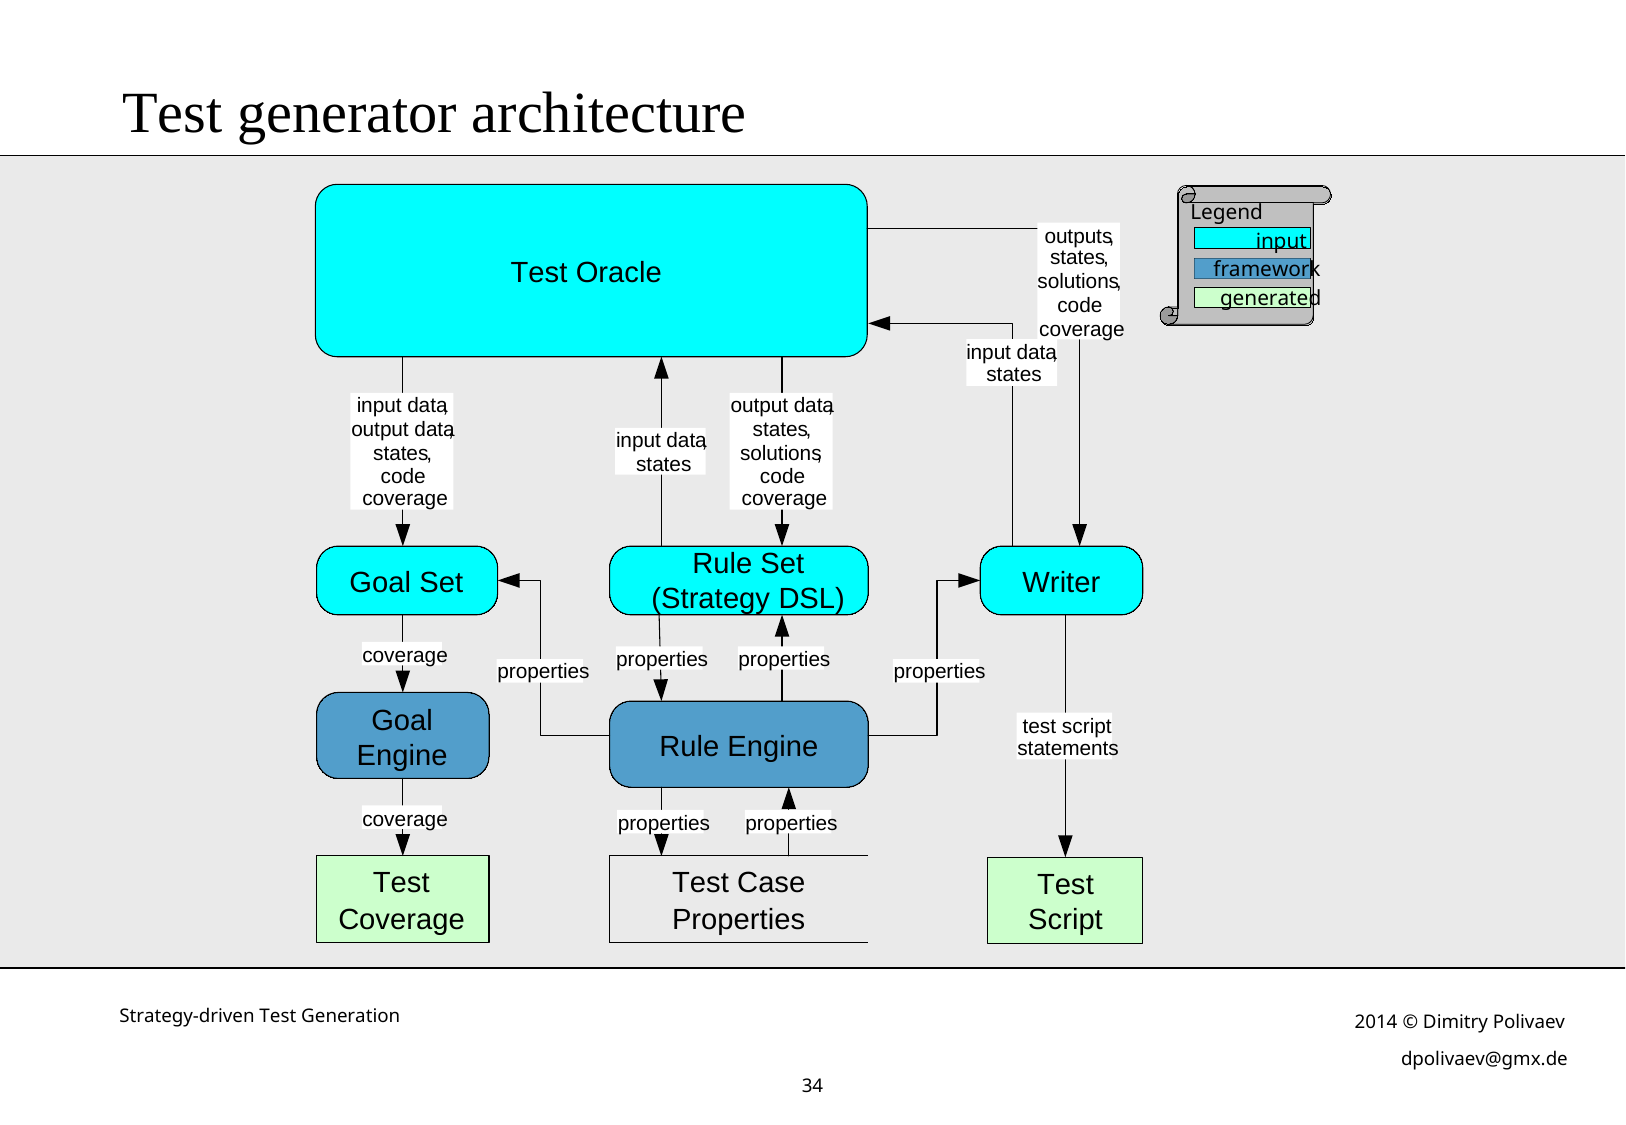

# Test generator architecture
Legend
outputs
,
input
states
,
Test Oracle
framework
solutions
,
generated
code
coverage
input data
,
states
input data
,
output data
,
output data
,
states
,
input data
,
states
,
solutions
,
states
code
code
coverage
coverage
Rule Set
(Strategy DSL)
Goal Set
Writer
coverage
properties
properties
properties
properties
Goal
test script
Rule Engine
statements
Engine
coverage
properties
properties
Test
Test Case
Test
Coverage
Properties
Script